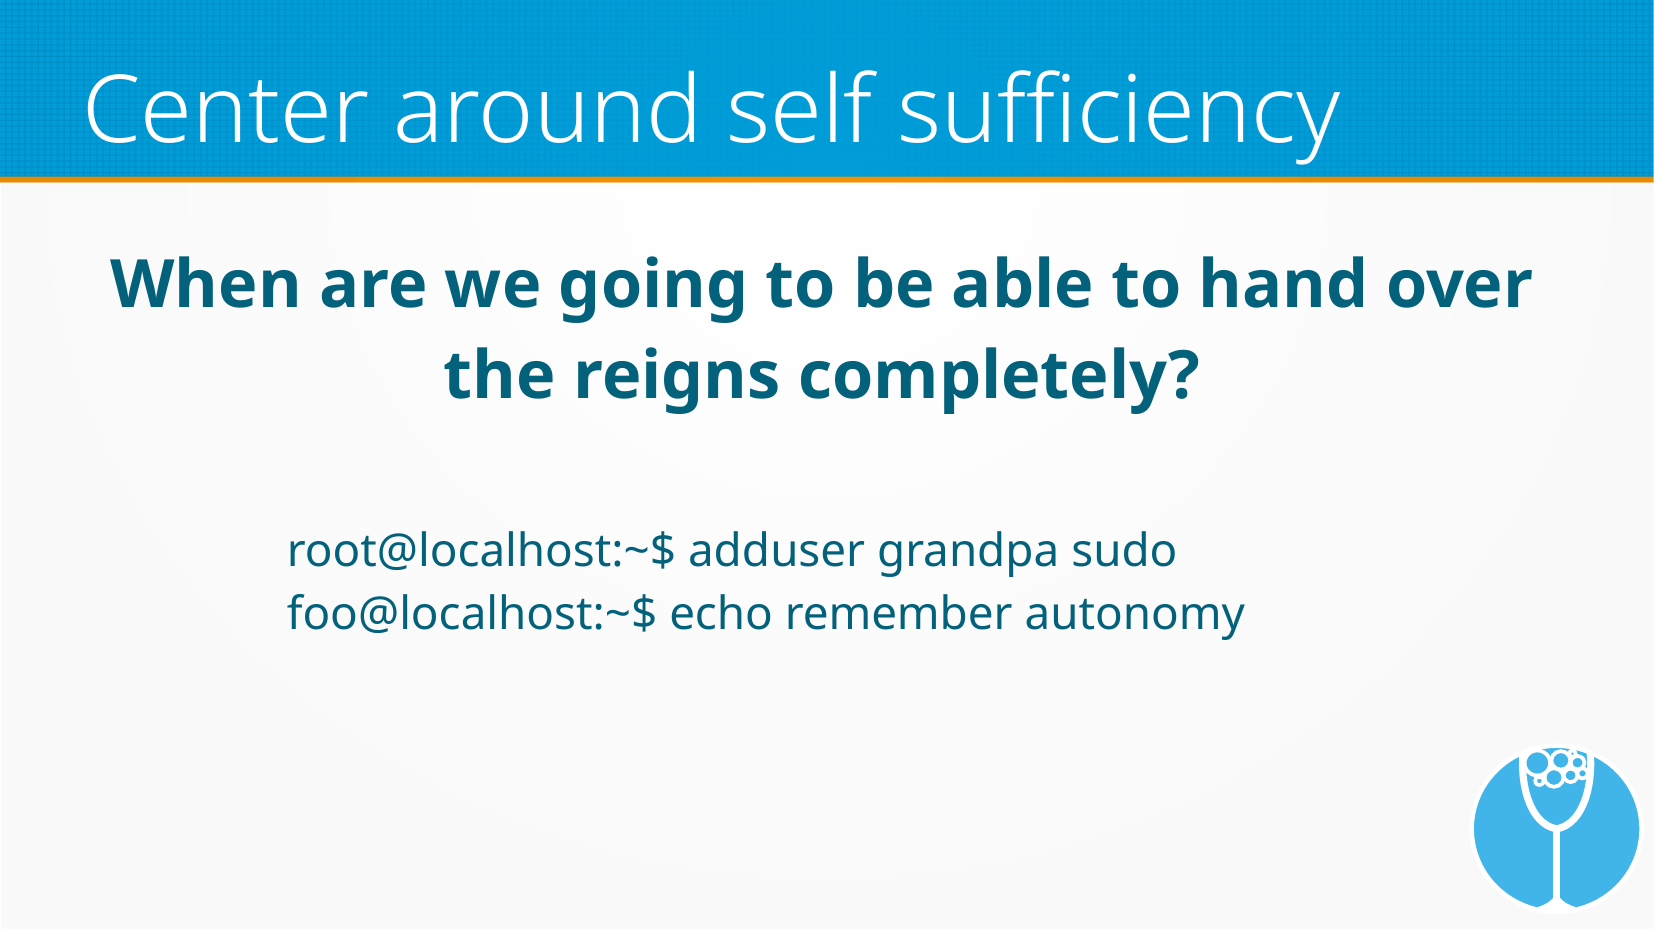

# Center around self sufficiency
When are we going to be able to hand over the reigns completely?
root@localhost:~$ adduser grandpa sudo
foo@localhost:~$ echo remember autonomy